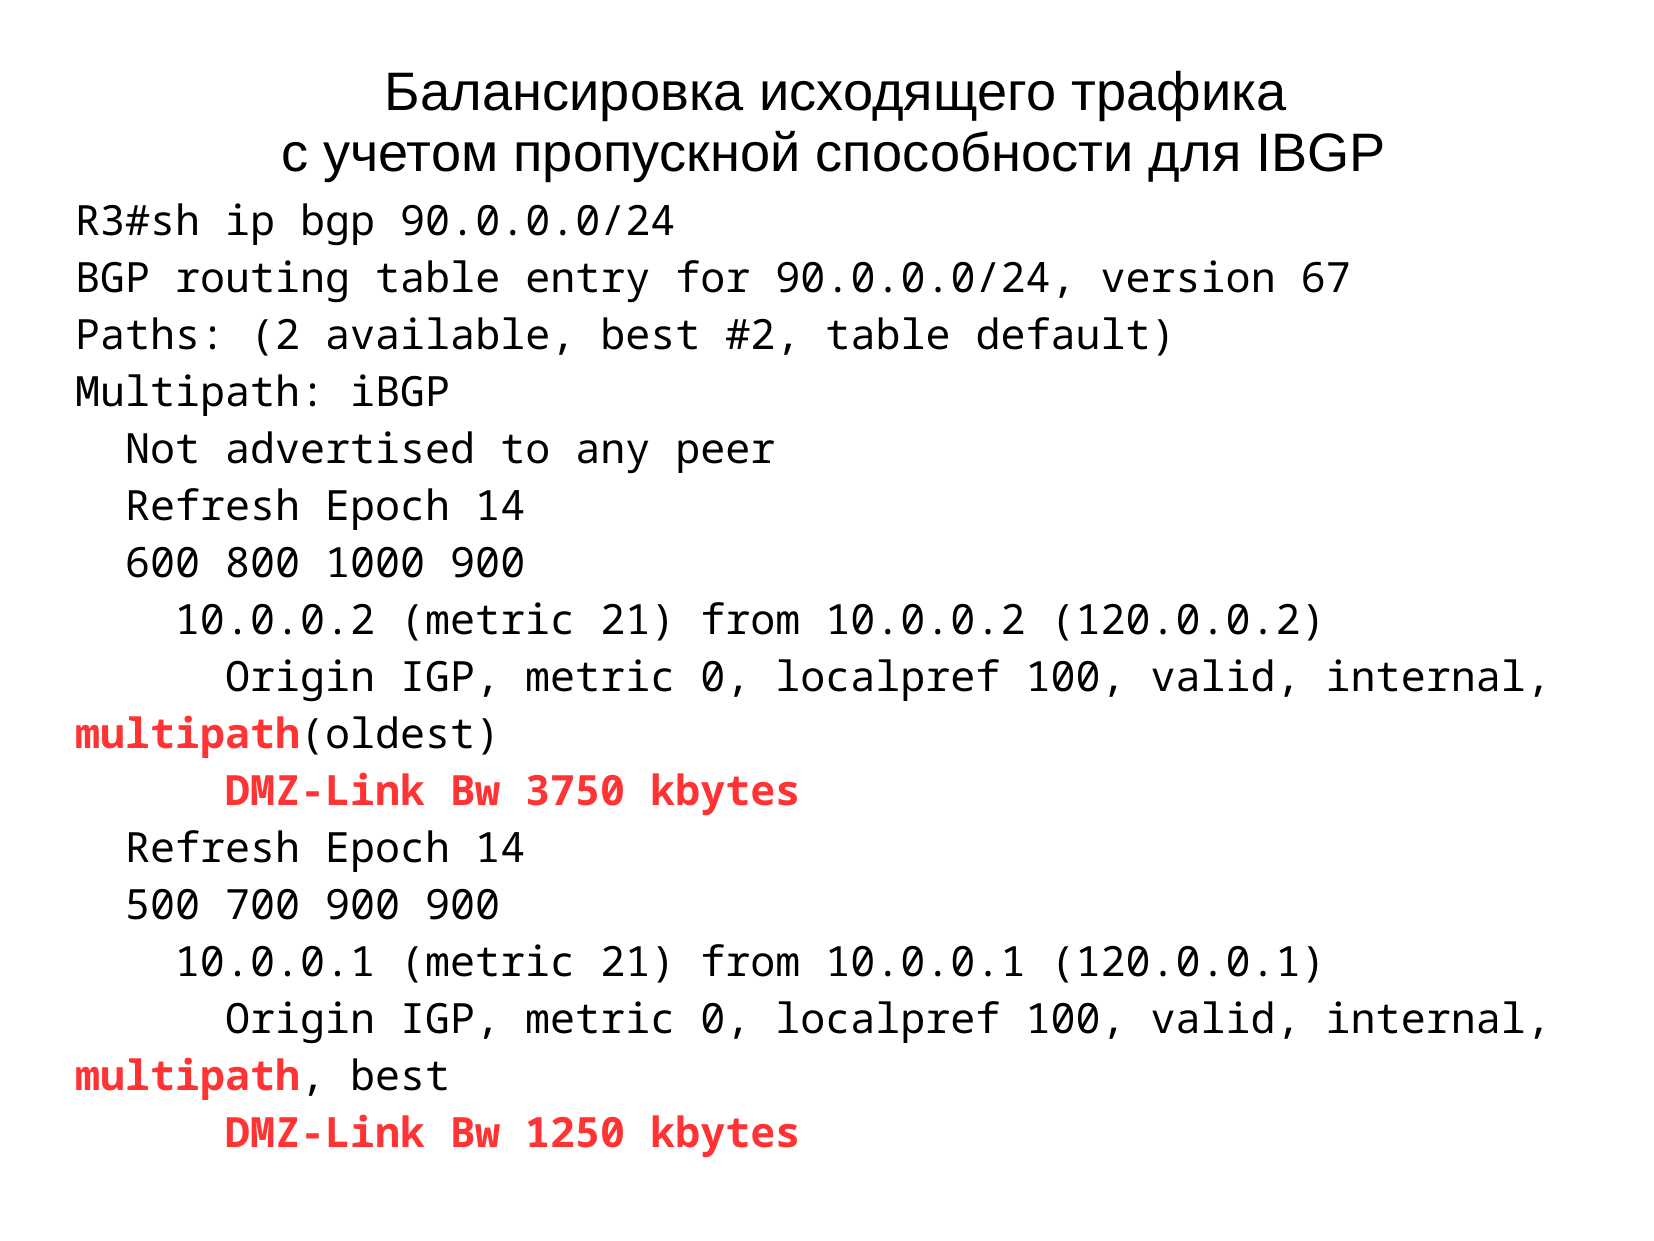

Балансировка исходящего трафика
 с учетом пропускной способности для IBGP
# R3#sh ip bgp 90.0.0.0/24
BGP routing table entry for 90.0.0.0/24, version 67
Paths: (2 available, best #2, table default)
Multipath: iBGP
 Not advertised to any peer
 Refresh Epoch 14
 600 800 1000 900
 10.0.0.2 (metric 21) from 10.0.0.2 (120.0.0.2)
 Origin IGP, metric 0, localpref 100, valid, internal, multipath(oldest)
 DMZ-Link Bw 3750 kbytes
 Refresh Epoch 14
 500 700 900 900
 10.0.0.1 (metric 21) from 10.0.0.1 (120.0.0.1)
 Origin IGP, metric 0, localpref 100, valid, internal, multipath, best
 DMZ-Link Bw 1250 kbytes